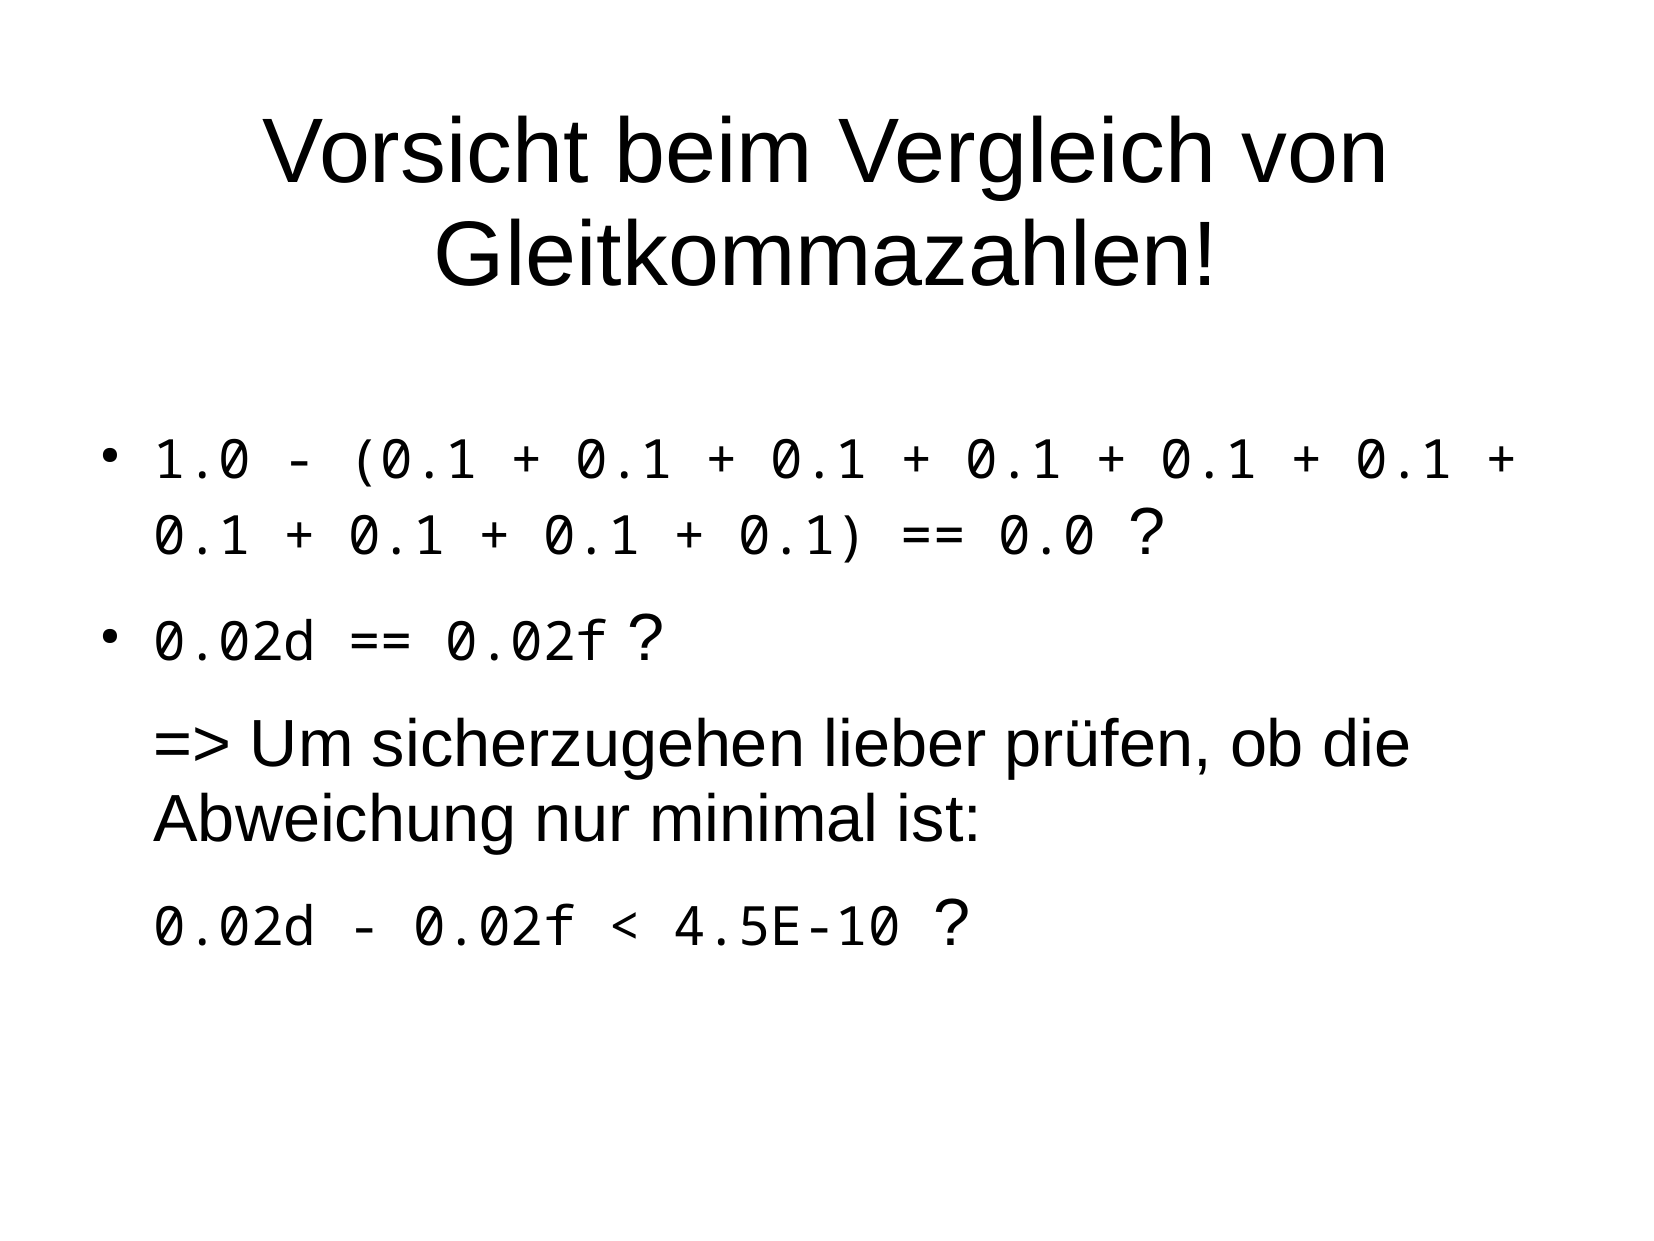

# Vorsicht beim Vergleich von Gleitkommazahlen!
1.0 - (0.1 + 0.1 + 0.1 + 0.1 + 0.1 + 0.1 + 0.1 + 0.1 + 0.1 + 0.1) == 0.0 ?
0.02d == 0.02f ?
=> Um sicherzugehen lieber prüfen, ob die Abweichung nur minimal ist:
0.02d - 0.02f < 4.5E-10 ?